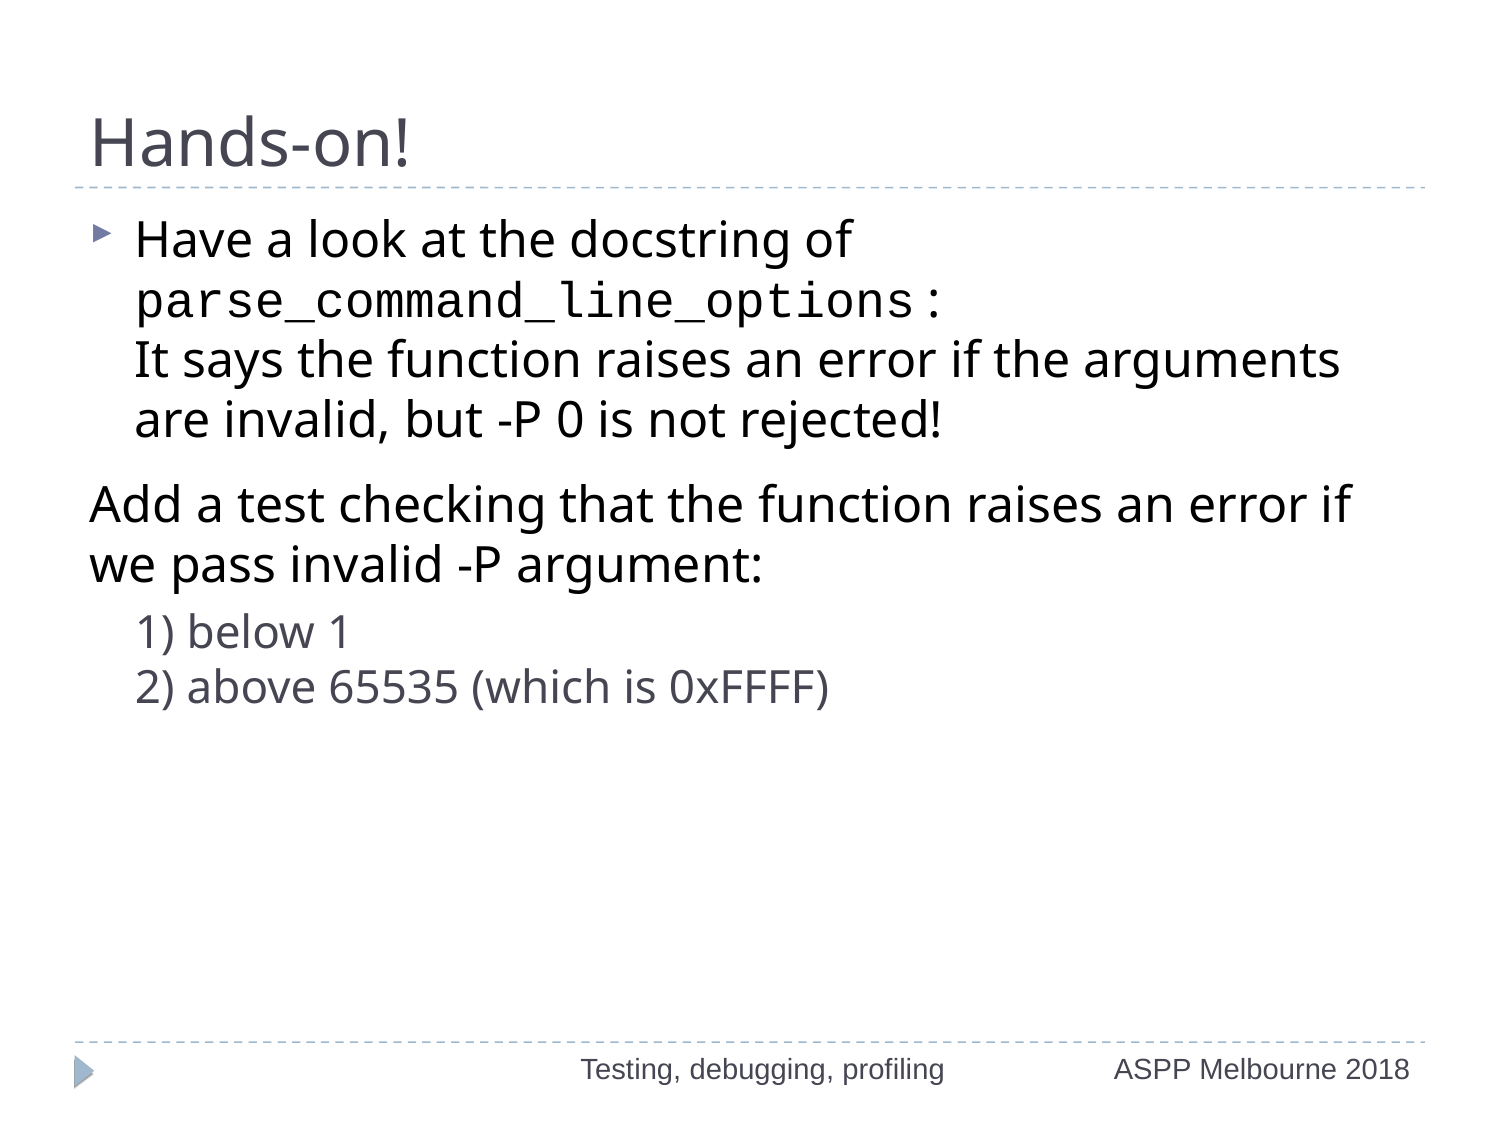

# Hands-on!
Have a look at the docstring of parse_command_line_options :
It says the function raises an error if the arguments are invalid, but -P 0 is not rejected!
Add a test checking that the function raises an error if we pass invalid -P argument:
1) below 1
2) above 65535 (which is 0xFFFF)
Testing, debugging, profiling
ASPP Melbourne 2018